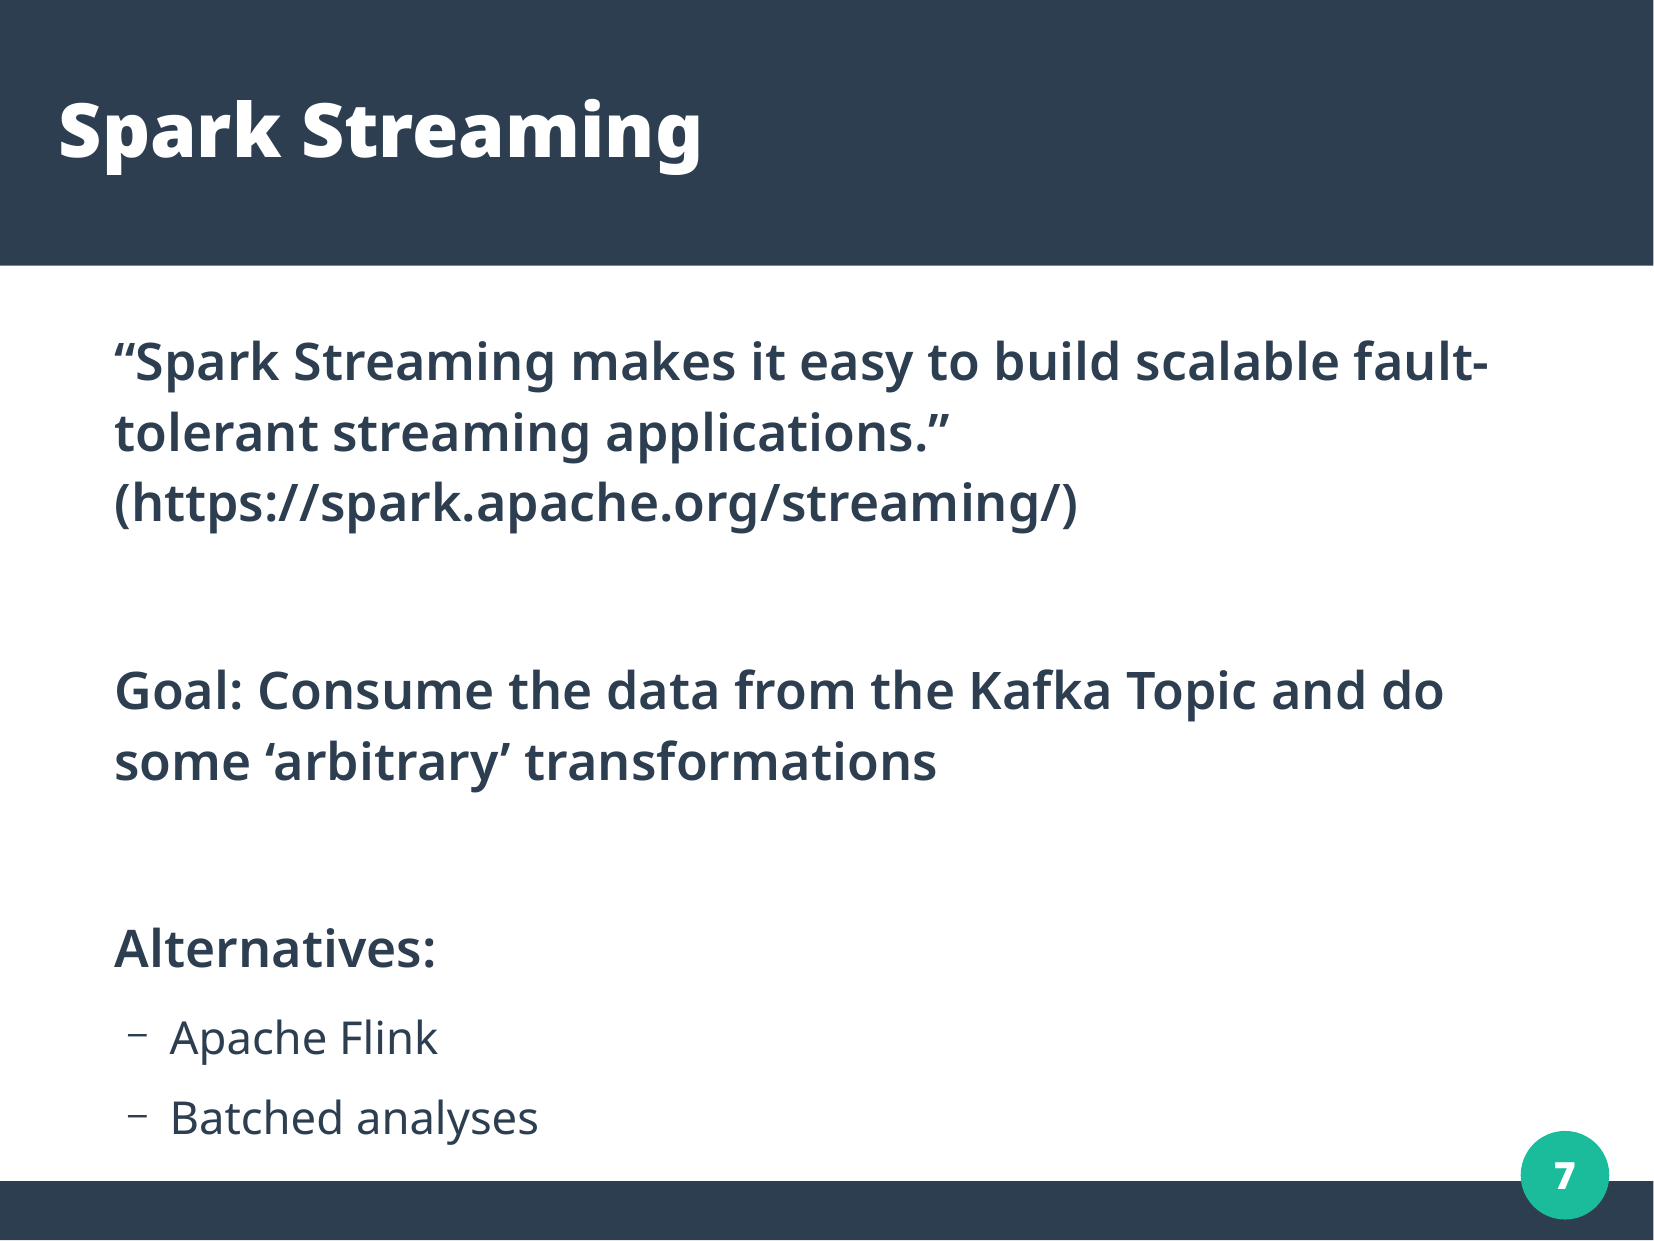

# Spark Streaming
“Spark Streaming makes it easy to build scalable fault-tolerant streaming applications.” (https://spark.apache.org/streaming/)
Goal: Consume the data from the Kafka Topic and do some ‘arbitrary’ transformations
Alternatives:
Apache Flink
Batched analyses
7